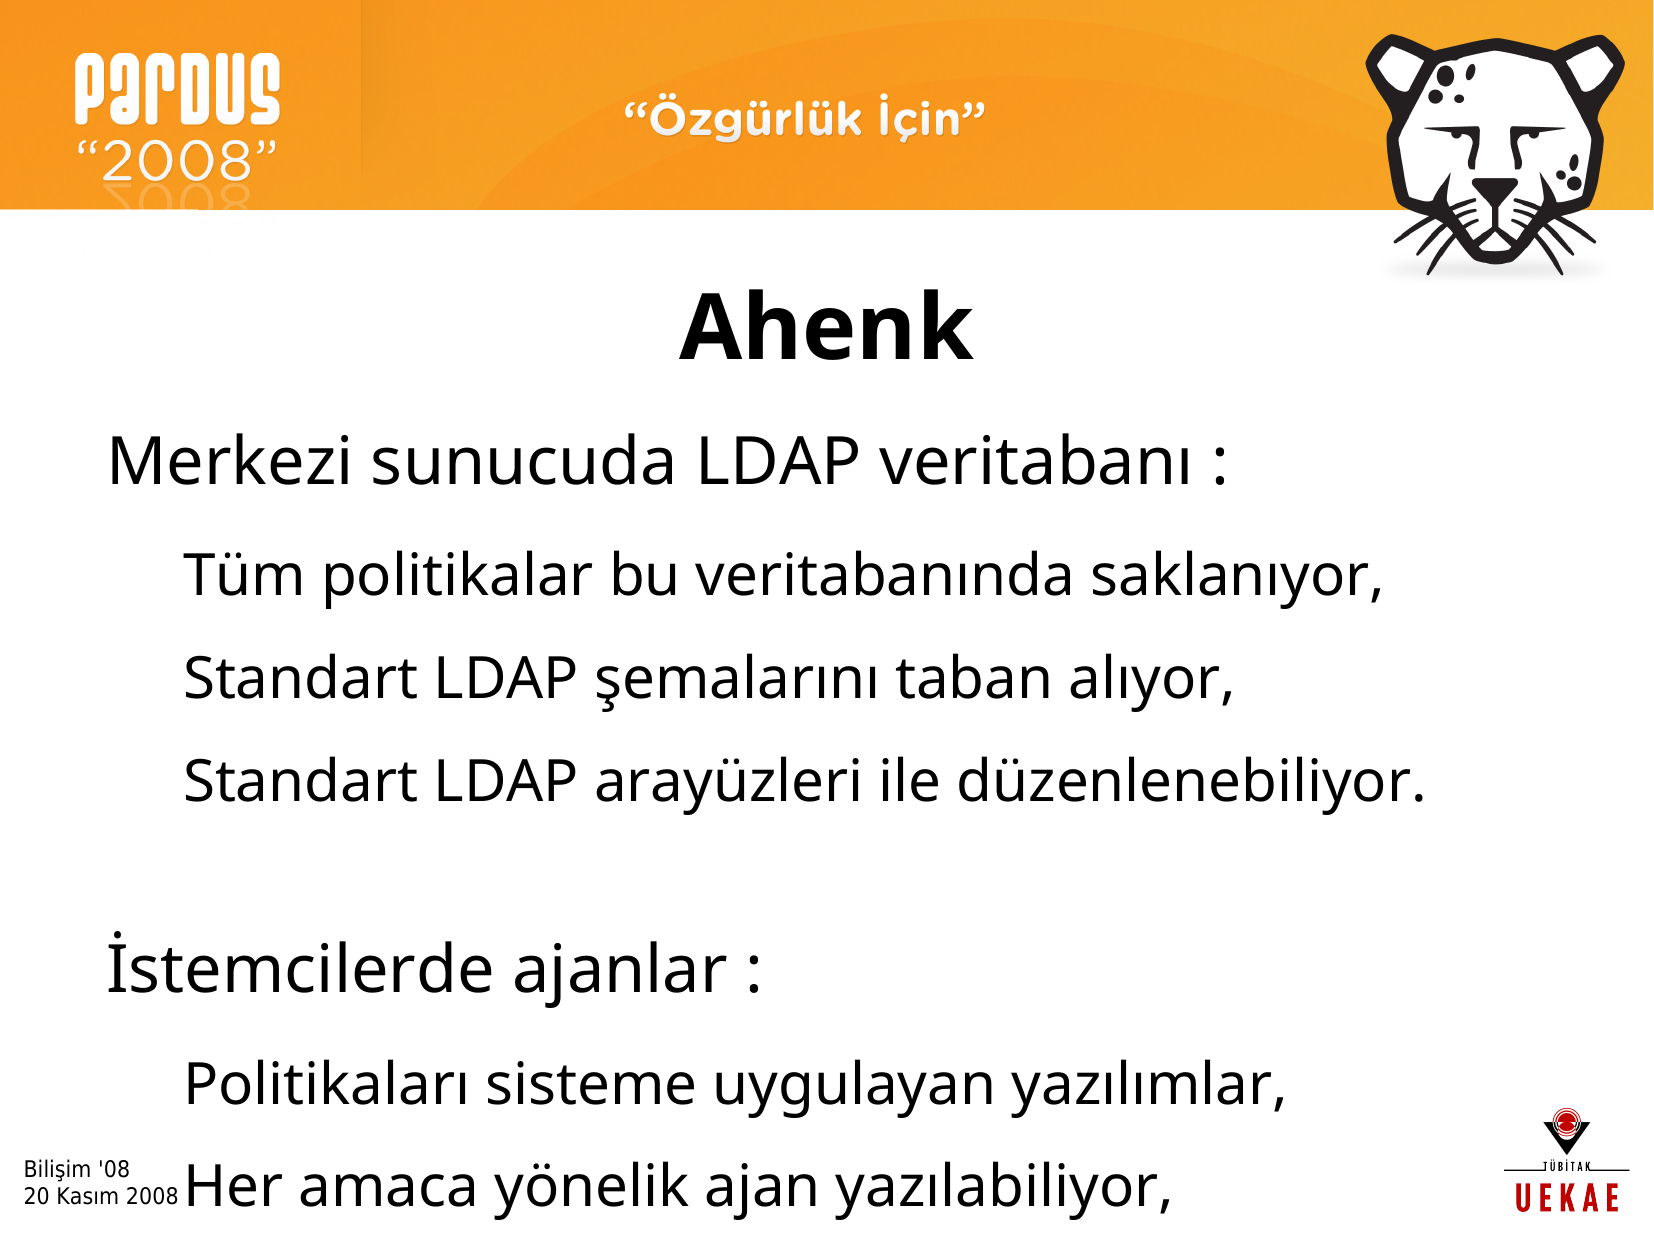

# Ahenk
Merkezi sunucuda LDAP veritabanı :
Tüm politikalar bu veritabanında saklanıyor,
Standart LDAP şemalarını taban alıyor,
Standart LDAP arayüzleri ile düzenlenebiliyor.
İstemcilerde ajanlar :
Politikaları sisteme uygulayan yazılımlar,
Her amaca yönelik ajan yazılabiliyor,
Çomar ve diğer Pardus Teknolojilerini kullanıyor.